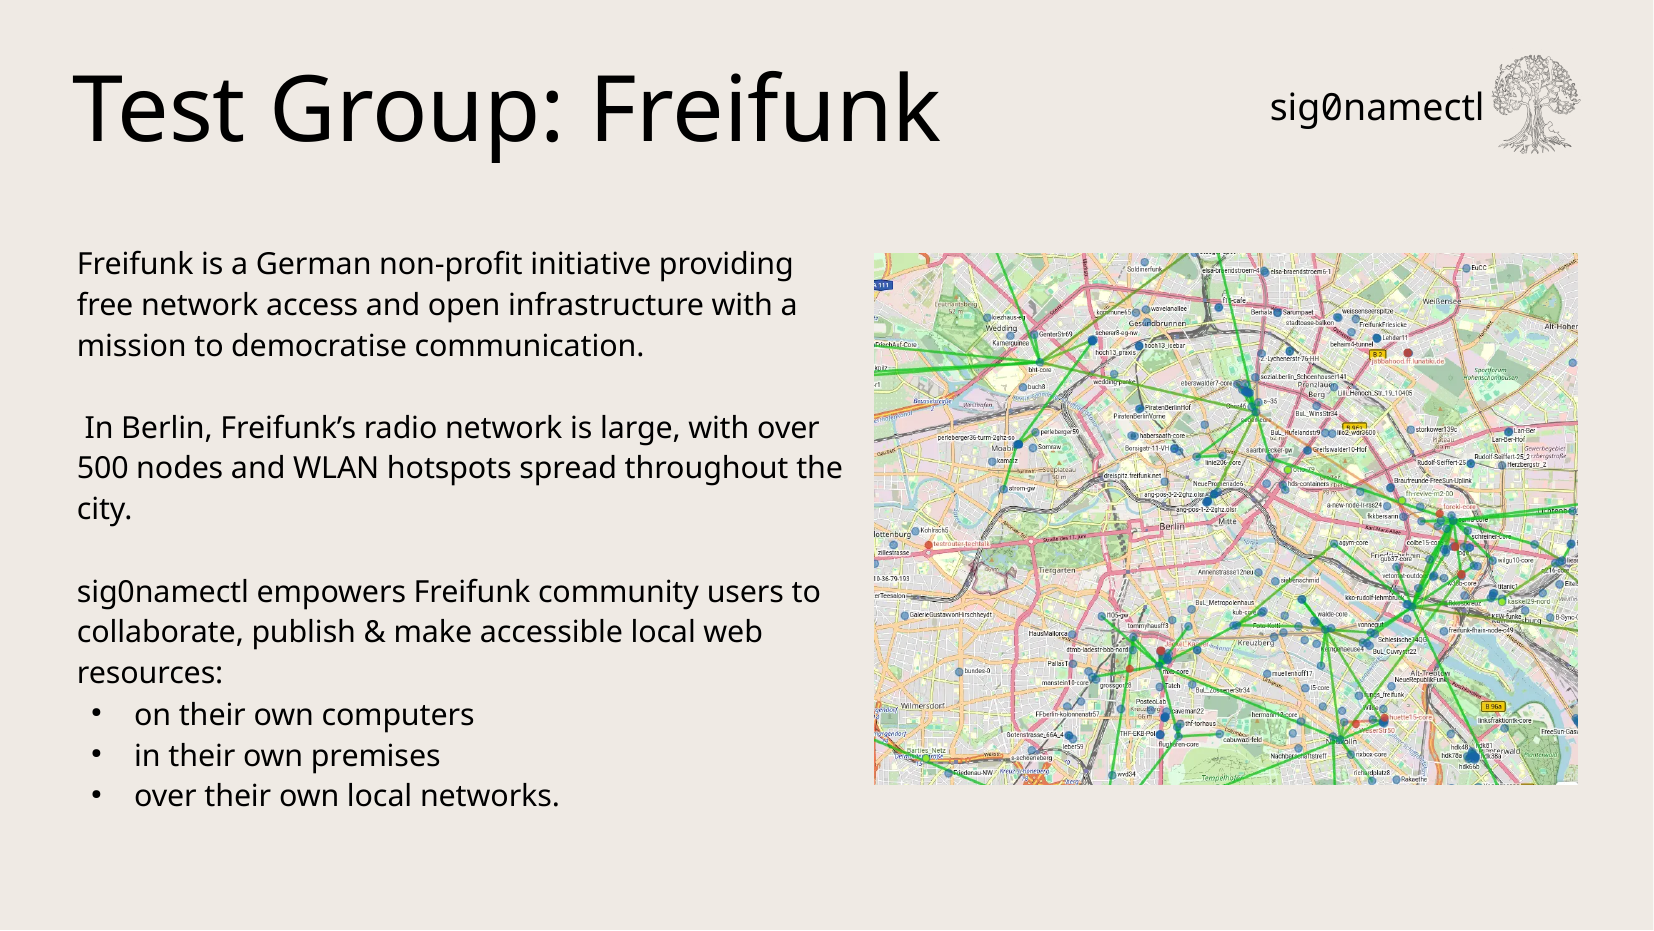

# Test Group: Freifunk
sig0namectl
Freifunk is a German non-profit initiative providing free network access and open infrastructure with a mission to democratise communication.
 In Berlin, Freifunk’s radio network is large, with over 500 nodes and WLAN hotspots spread throughout the city.
sig0namectl empowers Freifunk community users to collaborate, publish & make accessible local web resources:
on their own computers
in their own premises
over their own local networks.